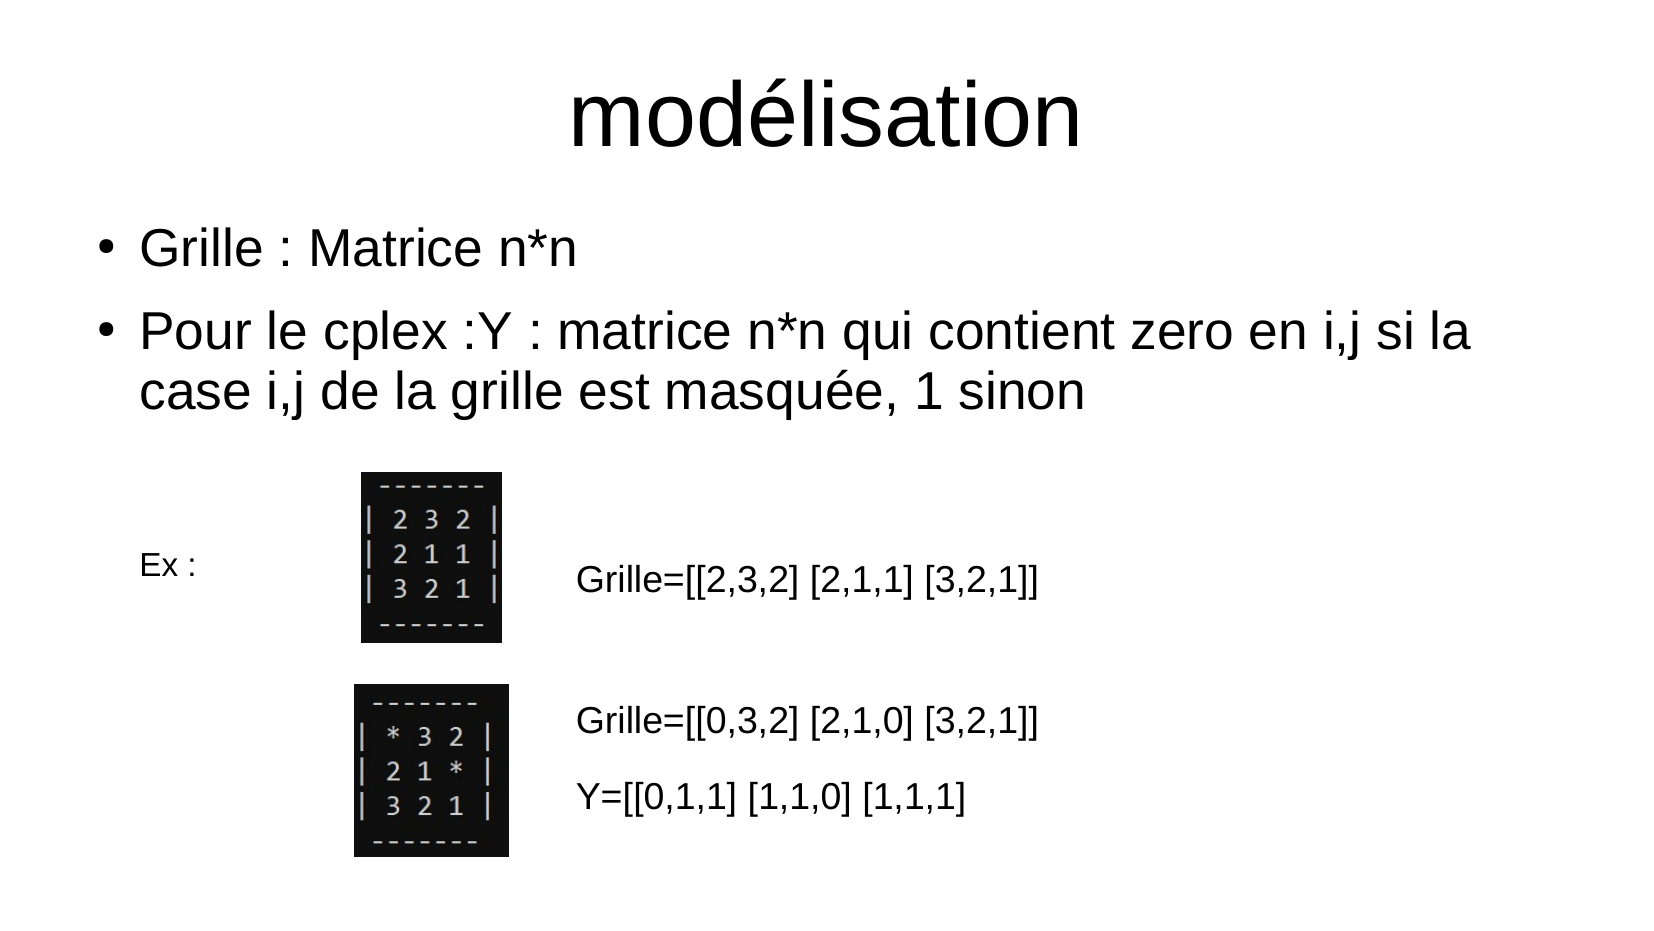

# modélisation
Grille : Matrice n*n
Pour le cplex :Y : matrice n*n qui contient zero en i,j si la case i,j de la grille est masquée, 1 sinon
Ex :
Grille=[[2,3,2] [2,1,1] [3,2,1]]
Grille=[[0,3,2] [2,1,0] [3,2,1]]
Y=[[0,1,1] [1,1,0] [1,1,1]